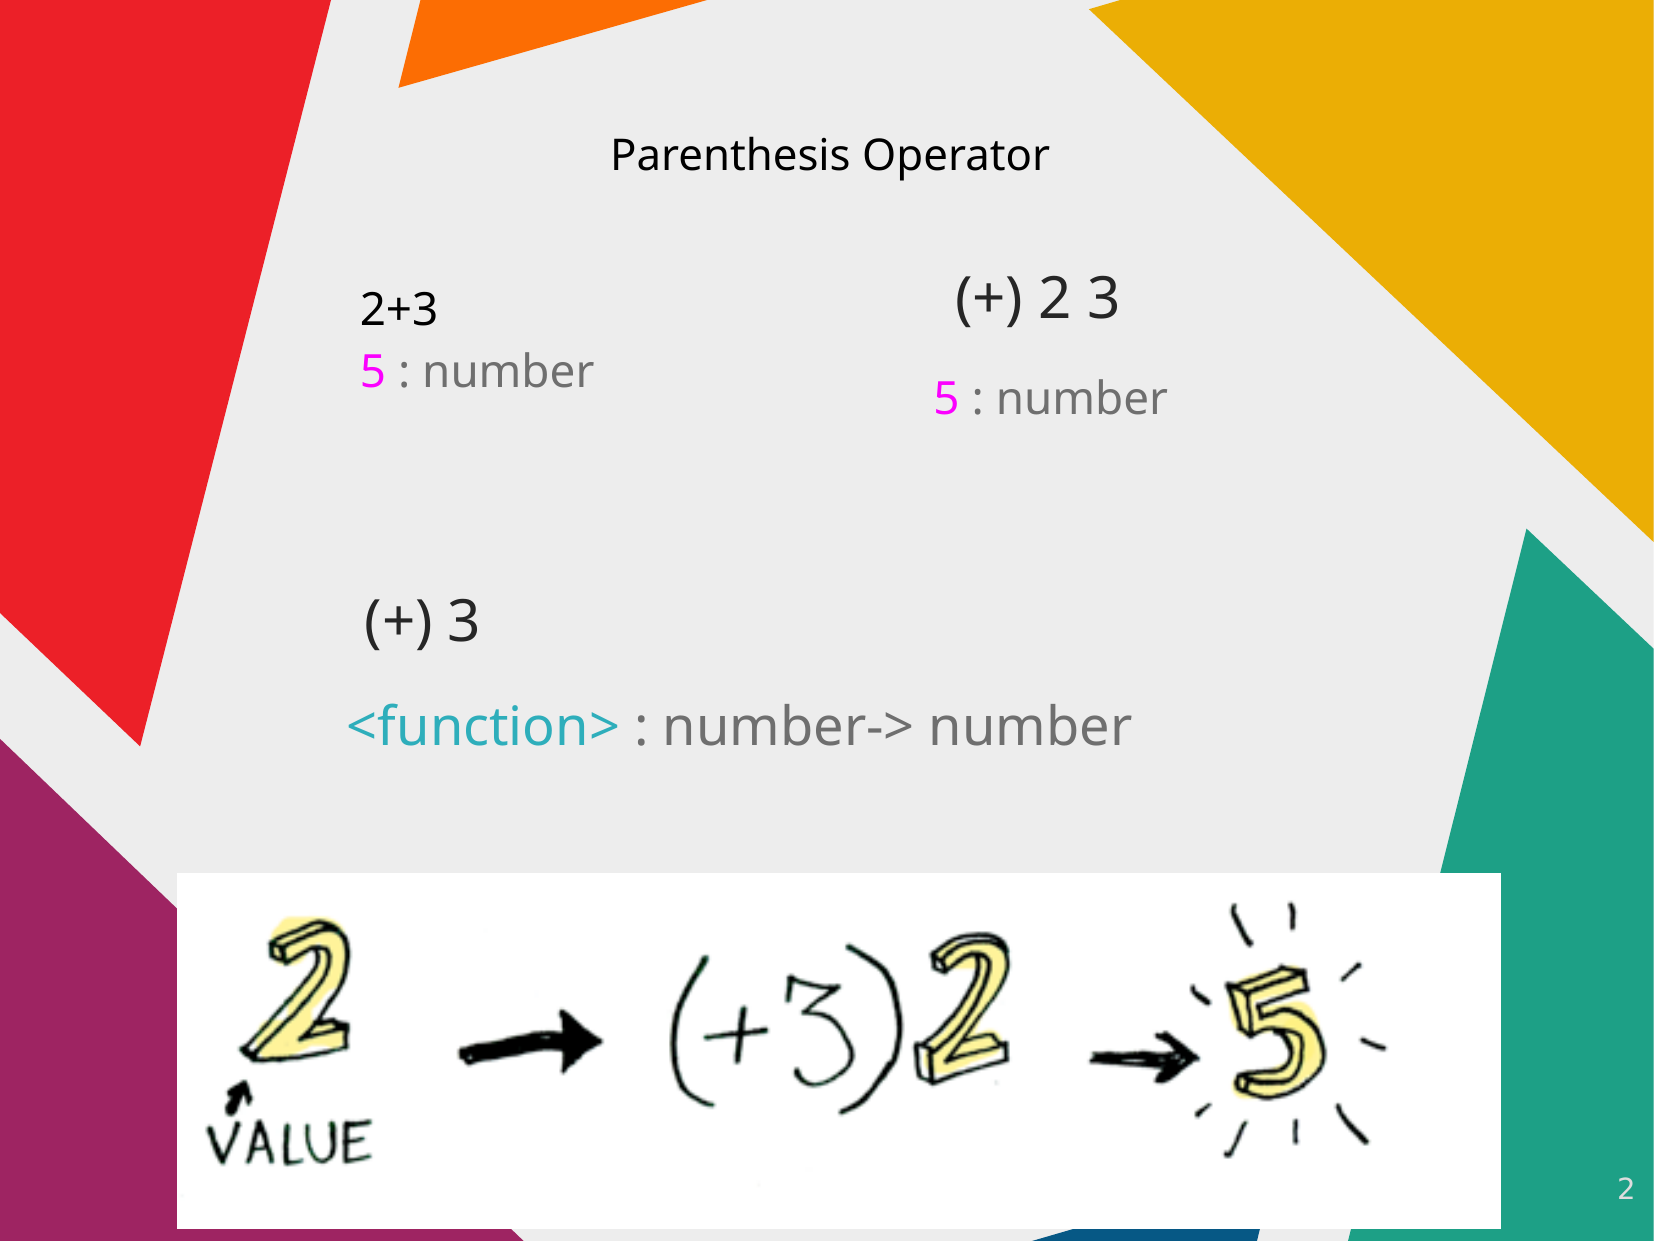

# Parenthesis Operator
 (+) 2 3
 5 : number
2+3
5 : number
 (+) 3
 <function> : number-> number
2